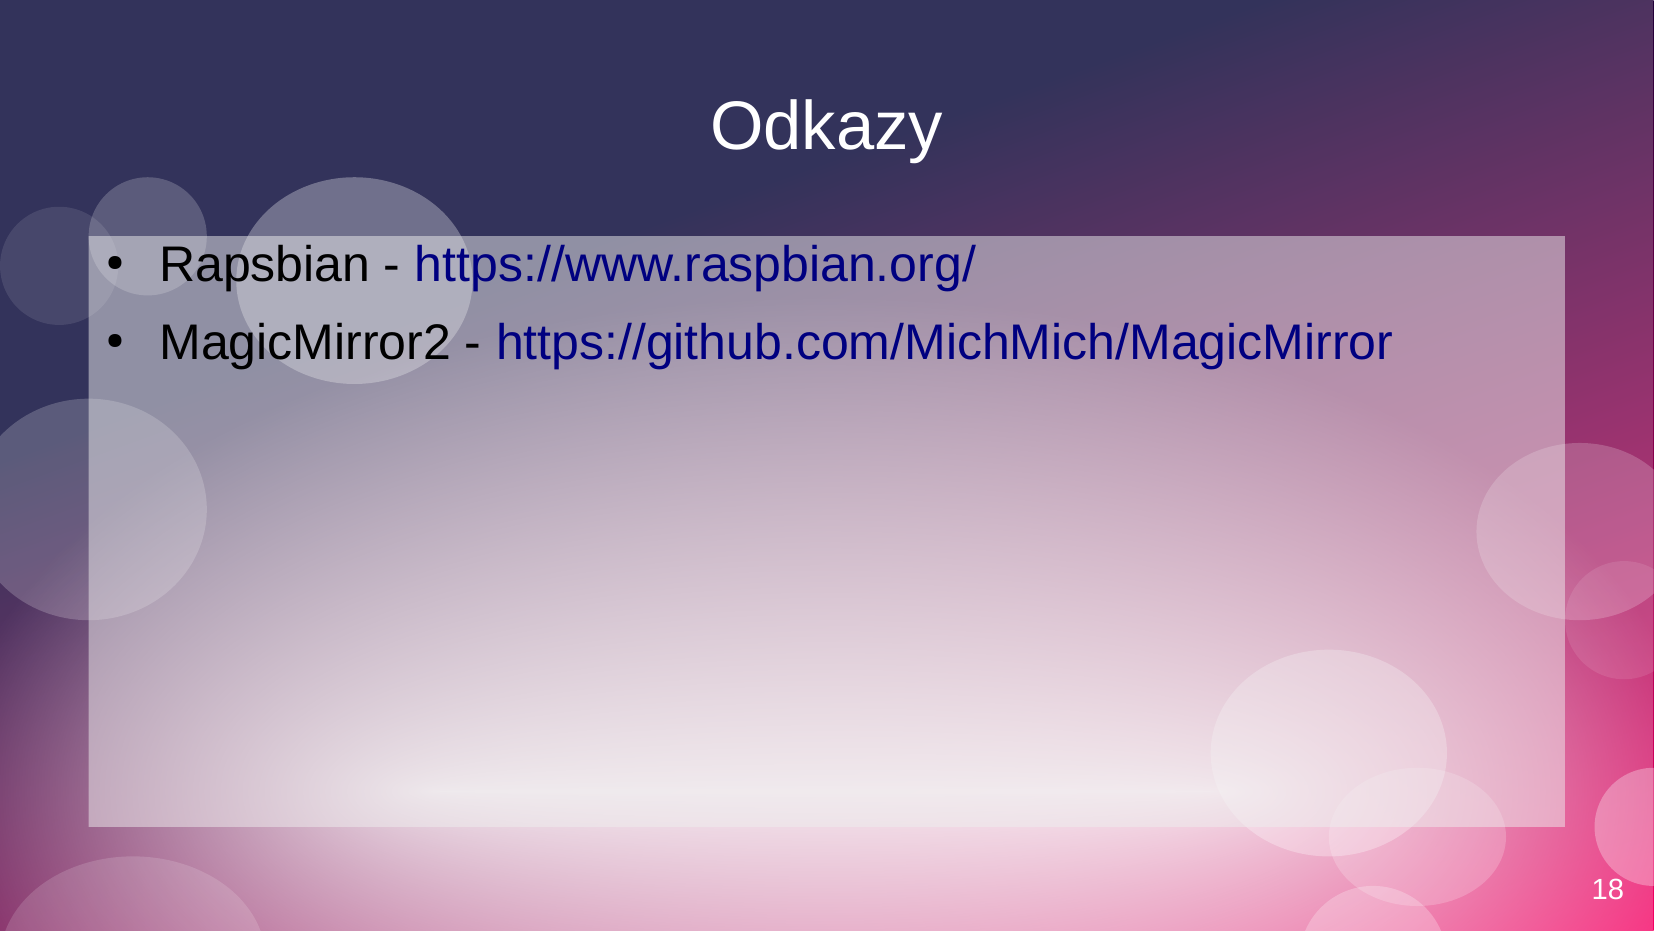

# Odkazy
Rapsbian - https://www.raspbian.org/
MagicMirror2 - https://github.com/MichMich/MagicMirror